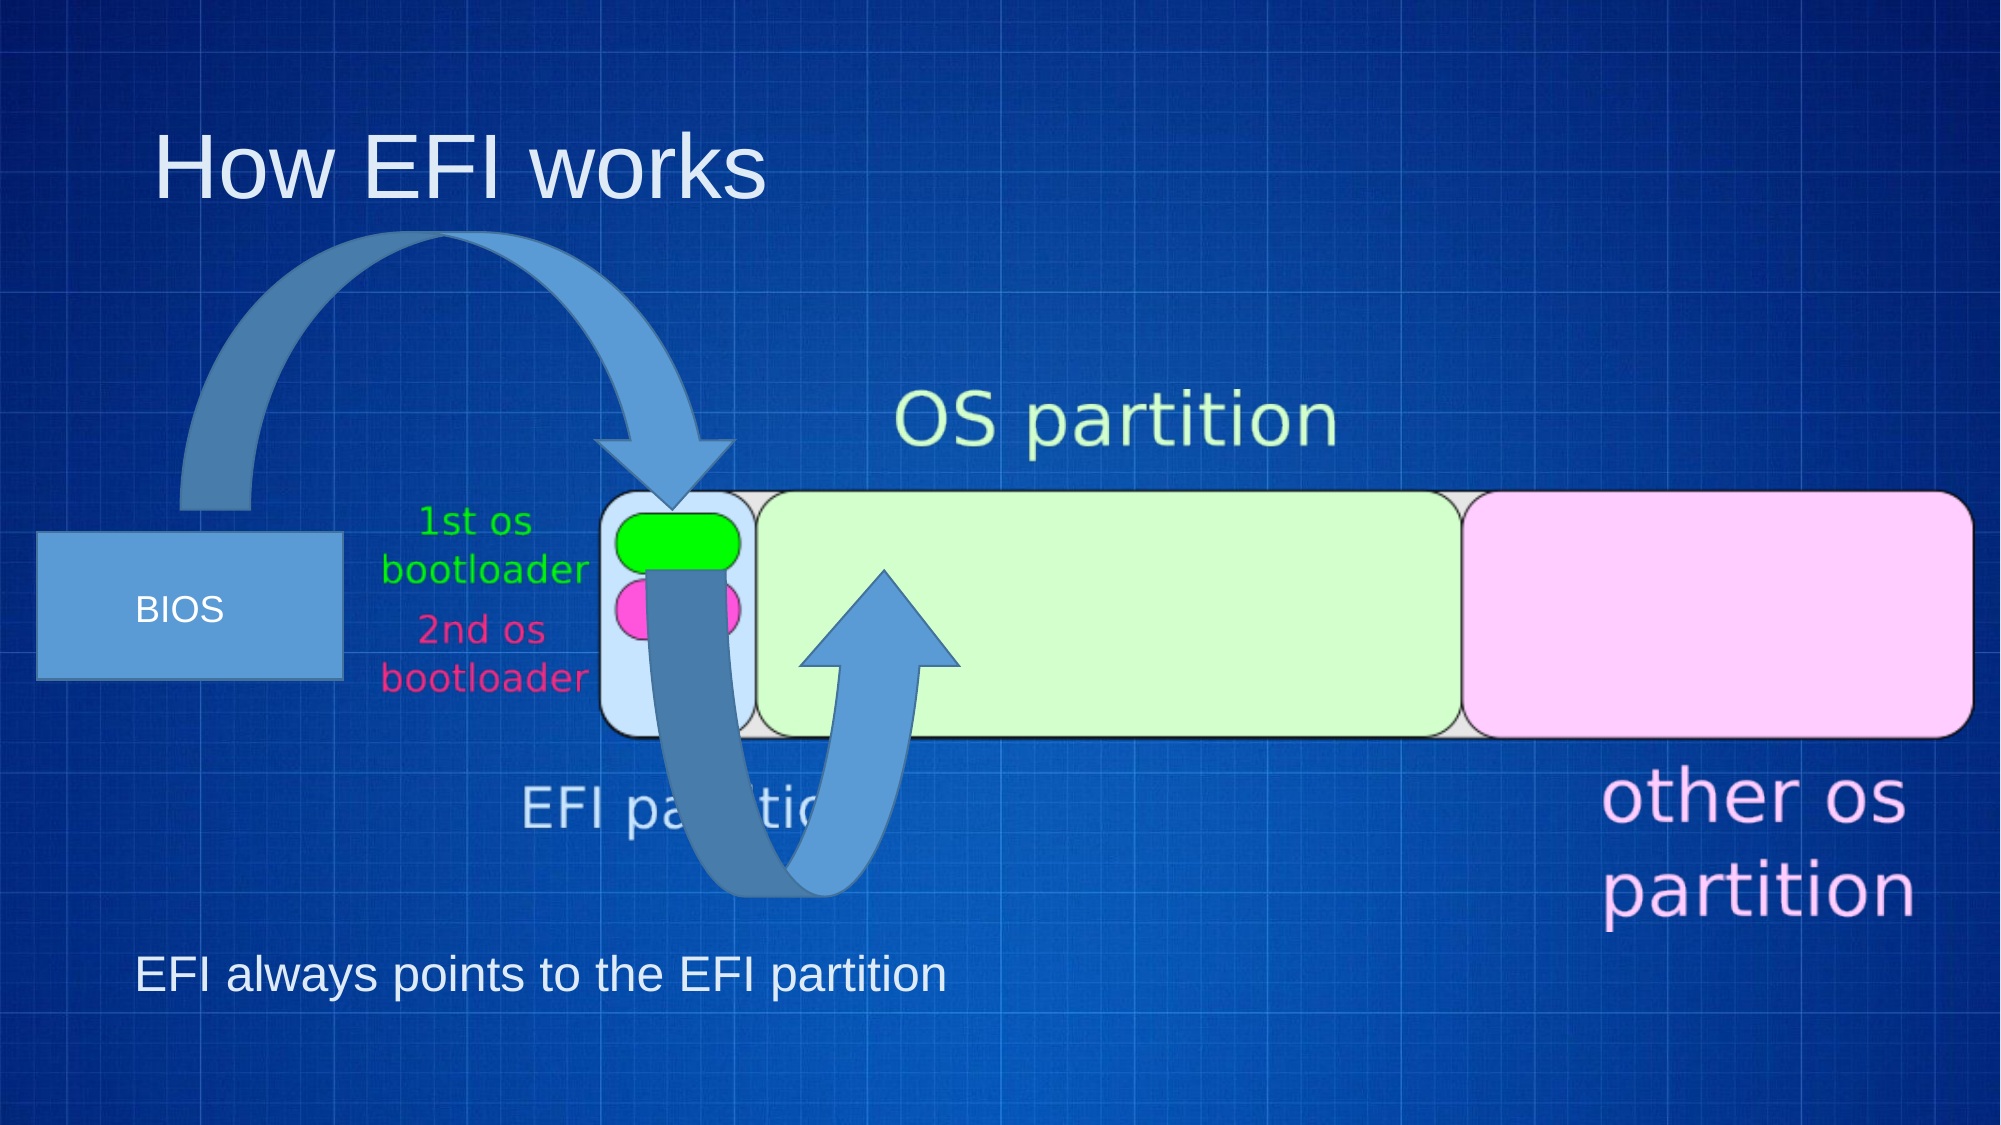

# How EFI works
 BIOS
EFI always points to the EFI partition